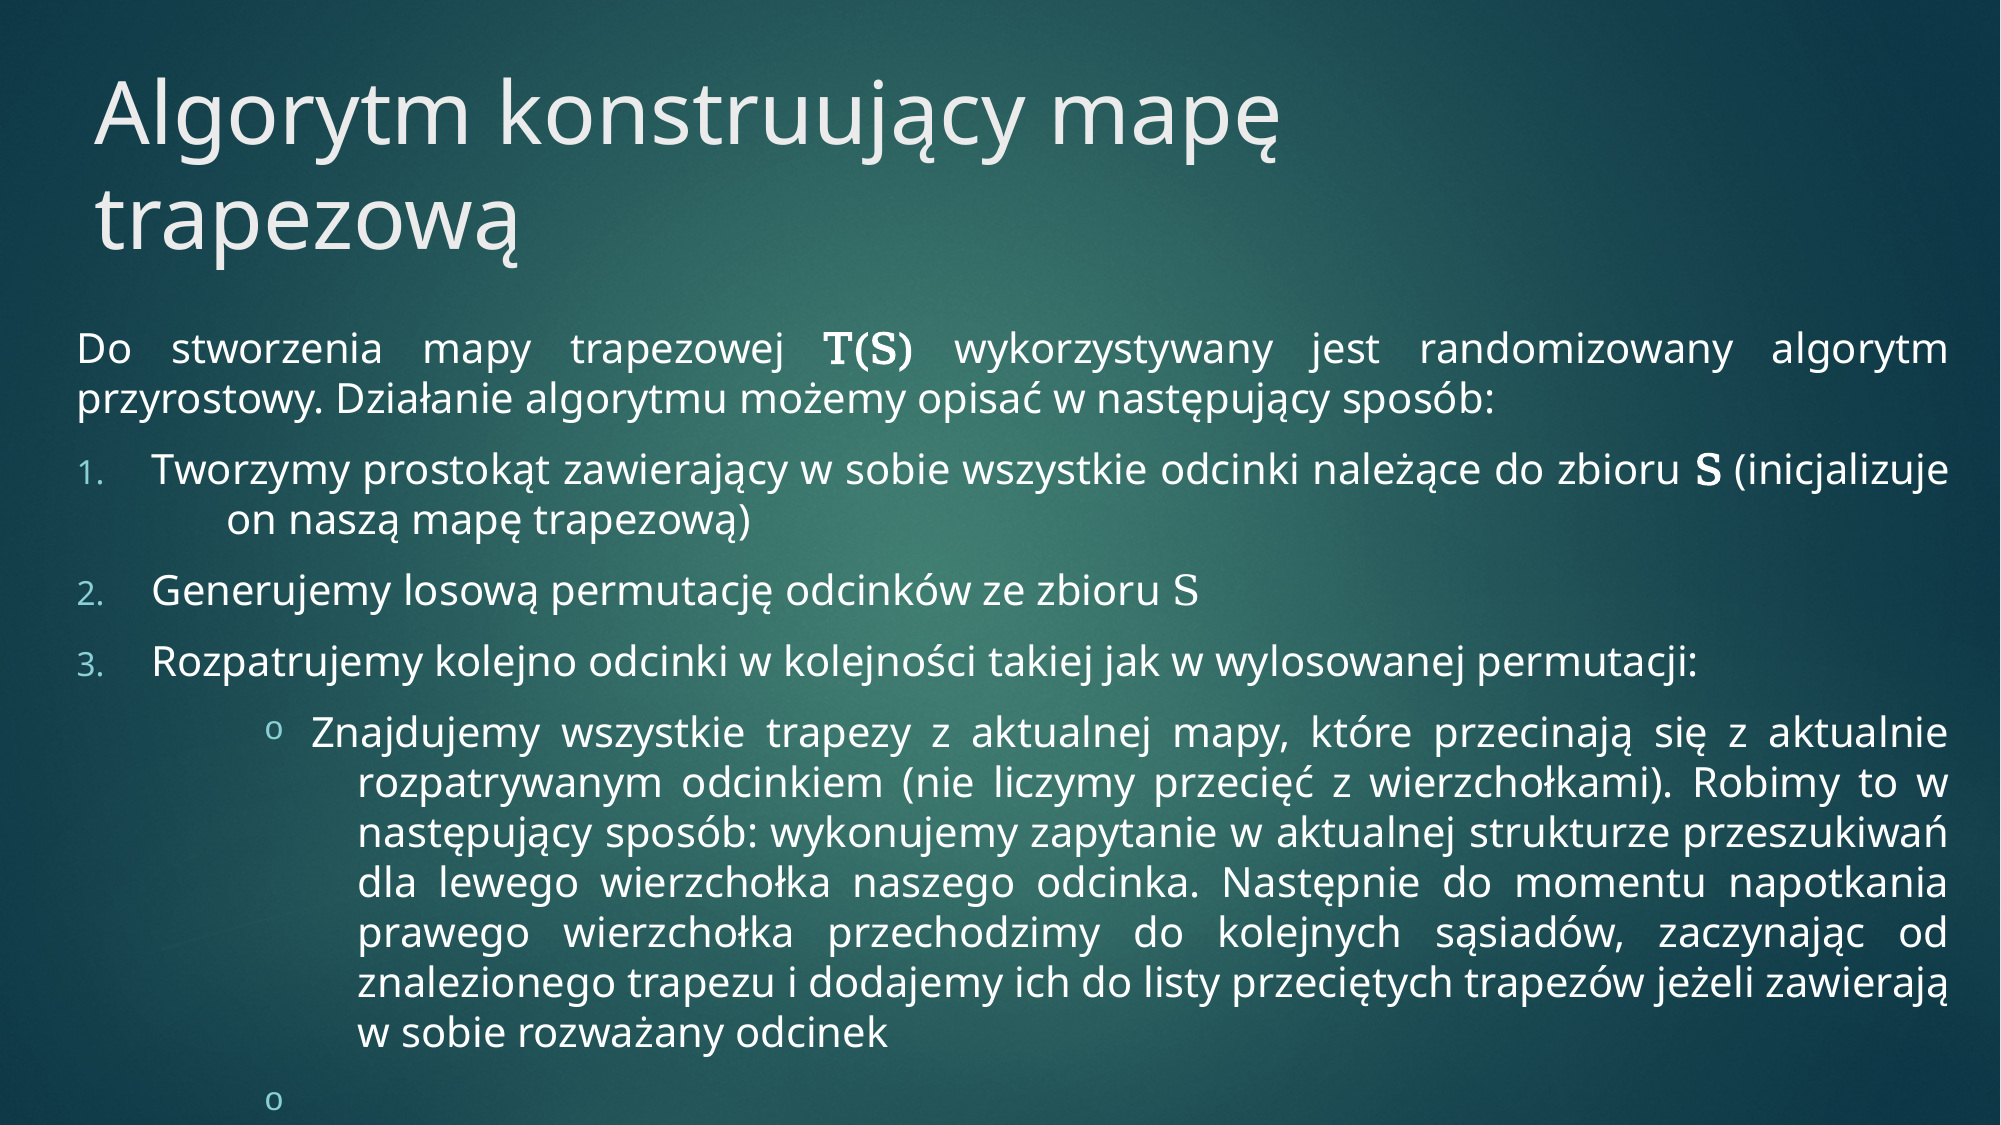

# Algorytm konstruujący mapę trapezową
Do stworzenia mapy trapezowej T(S) wykorzystywany jest randomizowany algorytm przyrostowy. Działanie algorytmu możemy opisać w następujący sposób:
Tworzymy prostokąt zawierający w sobie wszystkie odcinki należące do zbioru S (inicjalizuje on naszą mapę trapezową)
Generujemy losową permutację odcinków ze zbioru S
Rozpatrujemy kolejno odcinki w kolejności takiej jak w wylosowanej permutacji:
Znajdujemy wszystkie trapezy z aktualnej mapy, które przecinają się z aktualnie rozpatrywanym odcinkiem (nie liczymy przecięć z wierzchołkami). Robimy to w następujący sposób: wykonujemy zapytanie w aktualnej strukturze przeszukiwań dla lewego wierzchołka naszego odcinka. Następnie do momentu napotkania prawego wierzchołka przechodzimy do kolejnych sąsiadów, zaczynając od znalezionego trapezu i dodajemy ich do listy przeciętych trapezów jeżeli zawierają w sobie rozważany odcinek